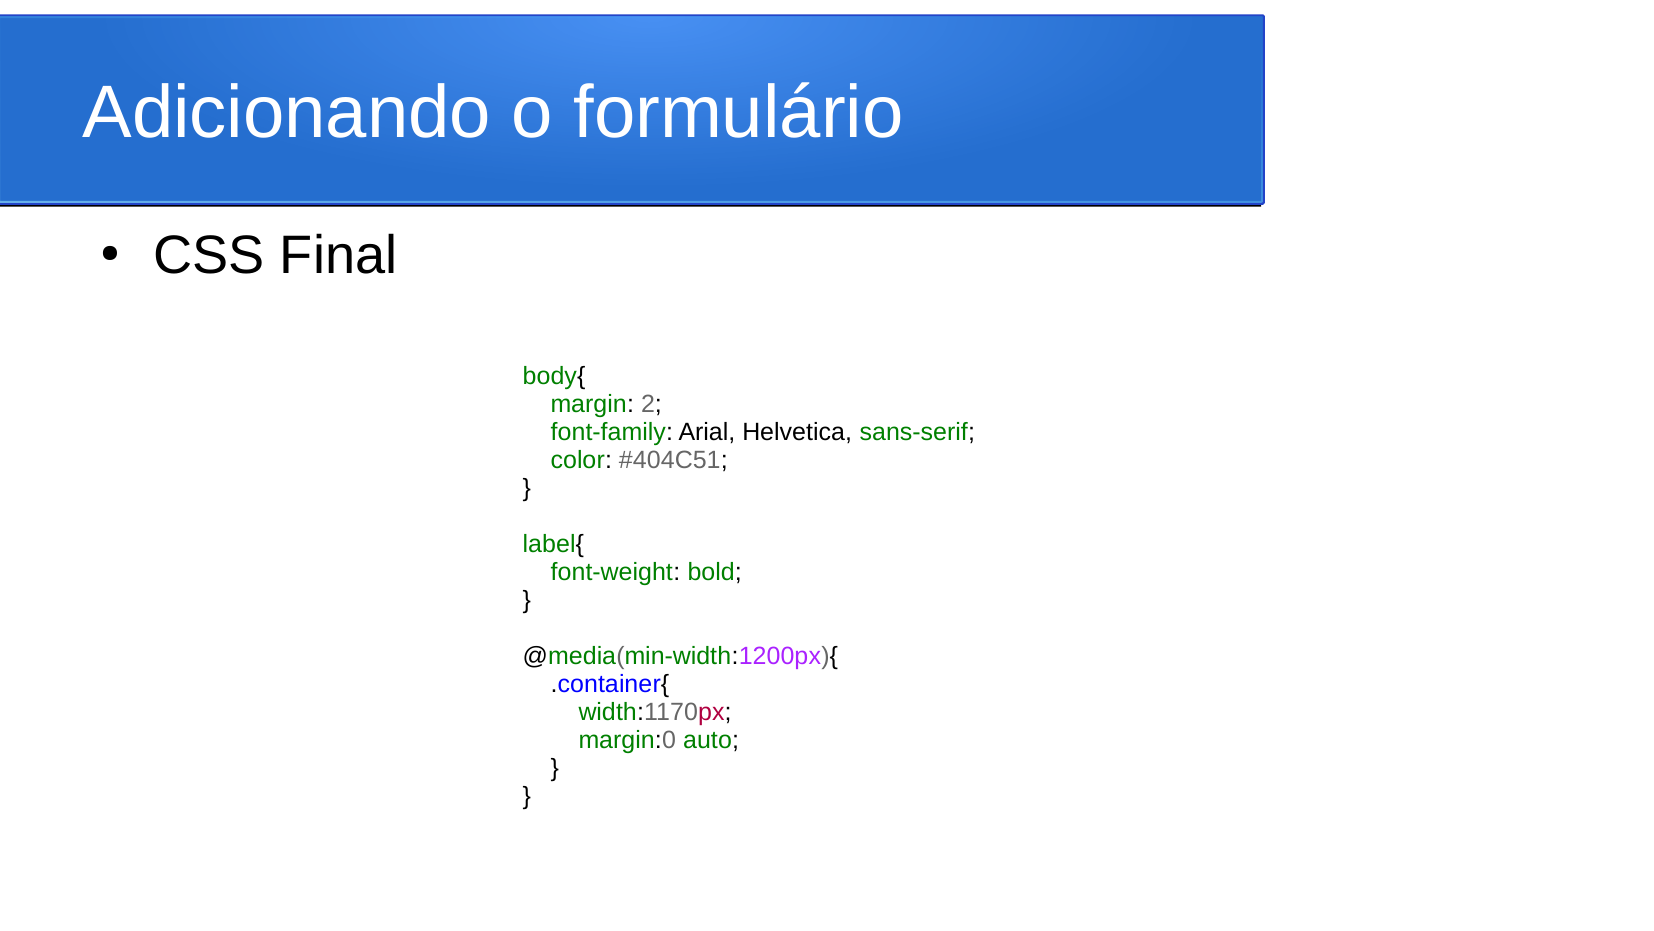

# Adicionando o formulário
CSS Final
body{
 margin: 2;
 font-family: Arial, Helvetica, sans-serif;
 color: #404C51;
}
label{
 font-weight: bold;
}
@media(min-width:1200px){
 .container{
 width:1170px;
 margin:0 auto;
 }
}